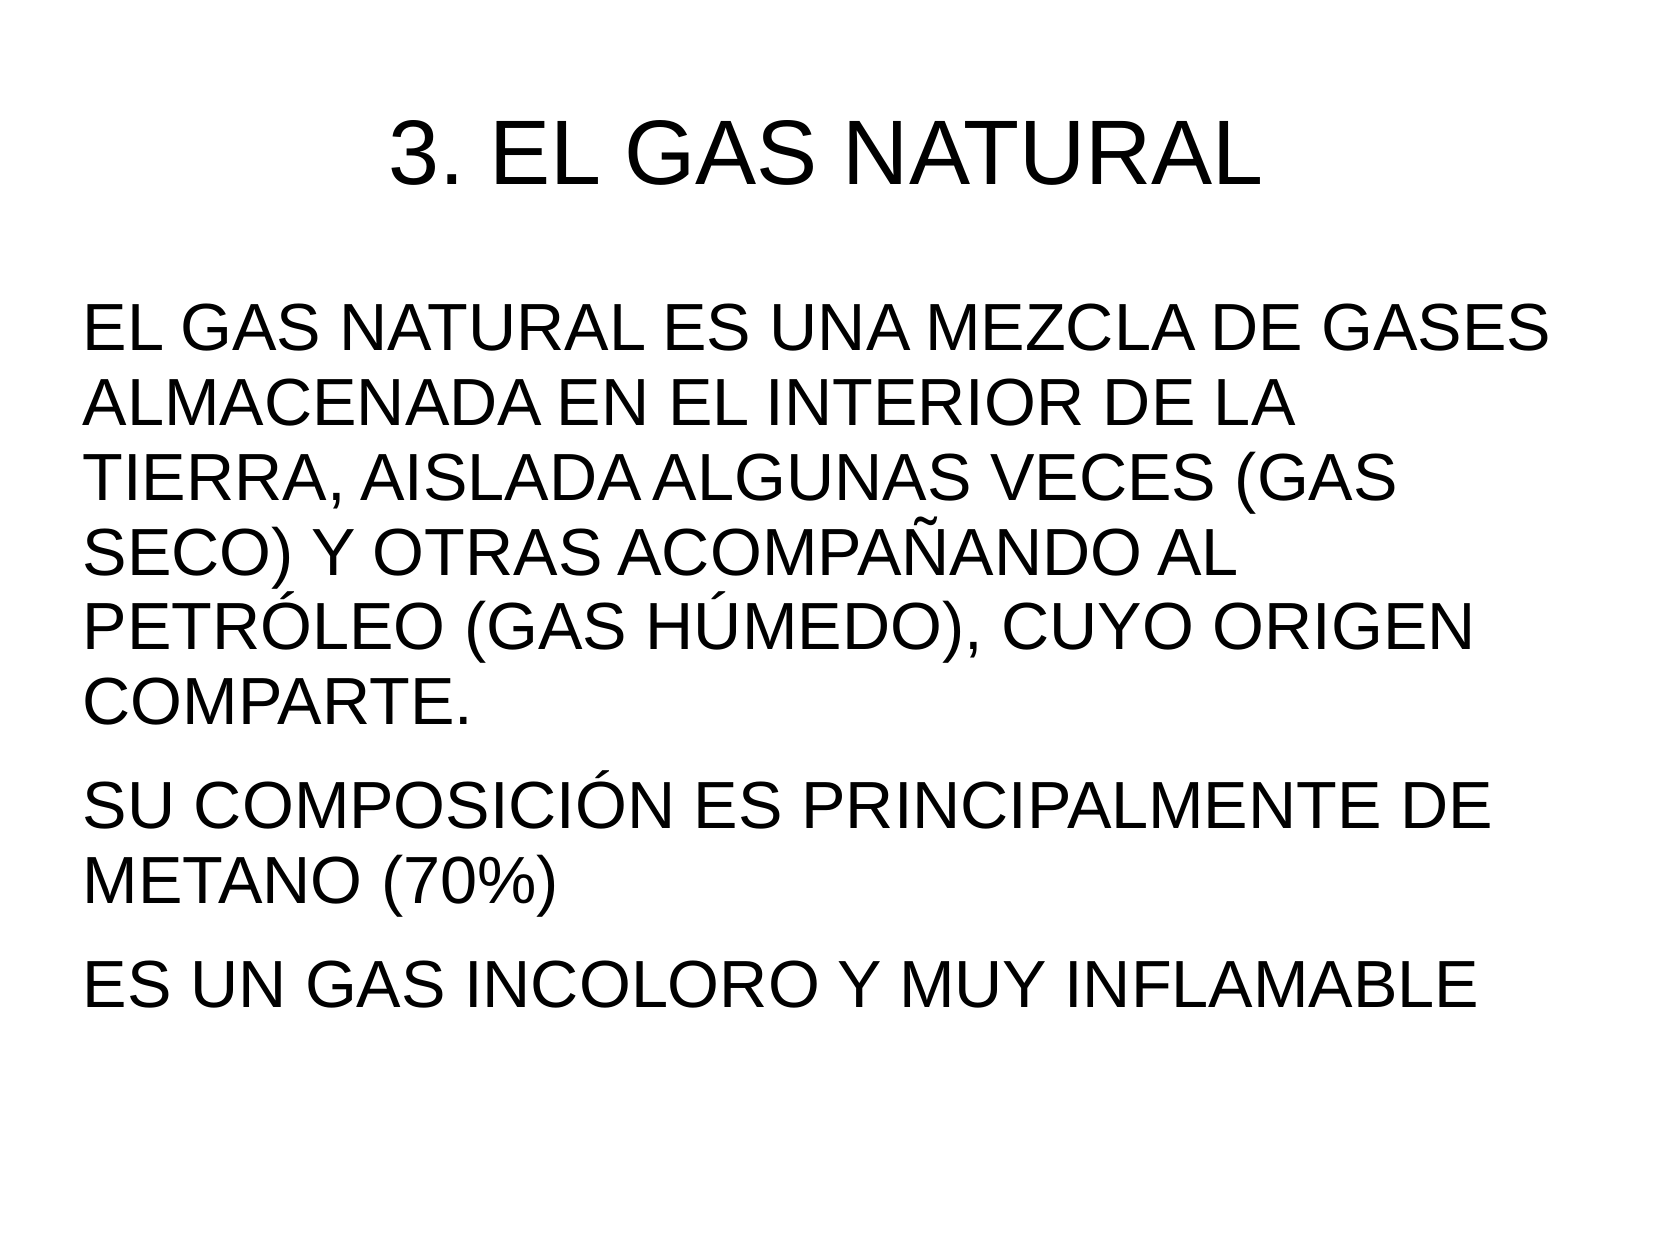

# 3. EL GAS NATURAL
EL GAS NATURAL ES UNA MEZCLA DE GASES ALMACENADA EN EL INTERIOR DE LA TIERRA, AISLADA ALGUNAS VECES (GAS SECO) Y OTRAS ACOMPAÑANDO AL PETRÓLEO (GAS HÚMEDO), CUYO ORIGEN COMPARTE.
SU COMPOSICIÓN ES PRINCIPALMENTE DE METANO (70%)
ES UN GAS INCOLORO Y MUY INFLAMABLE